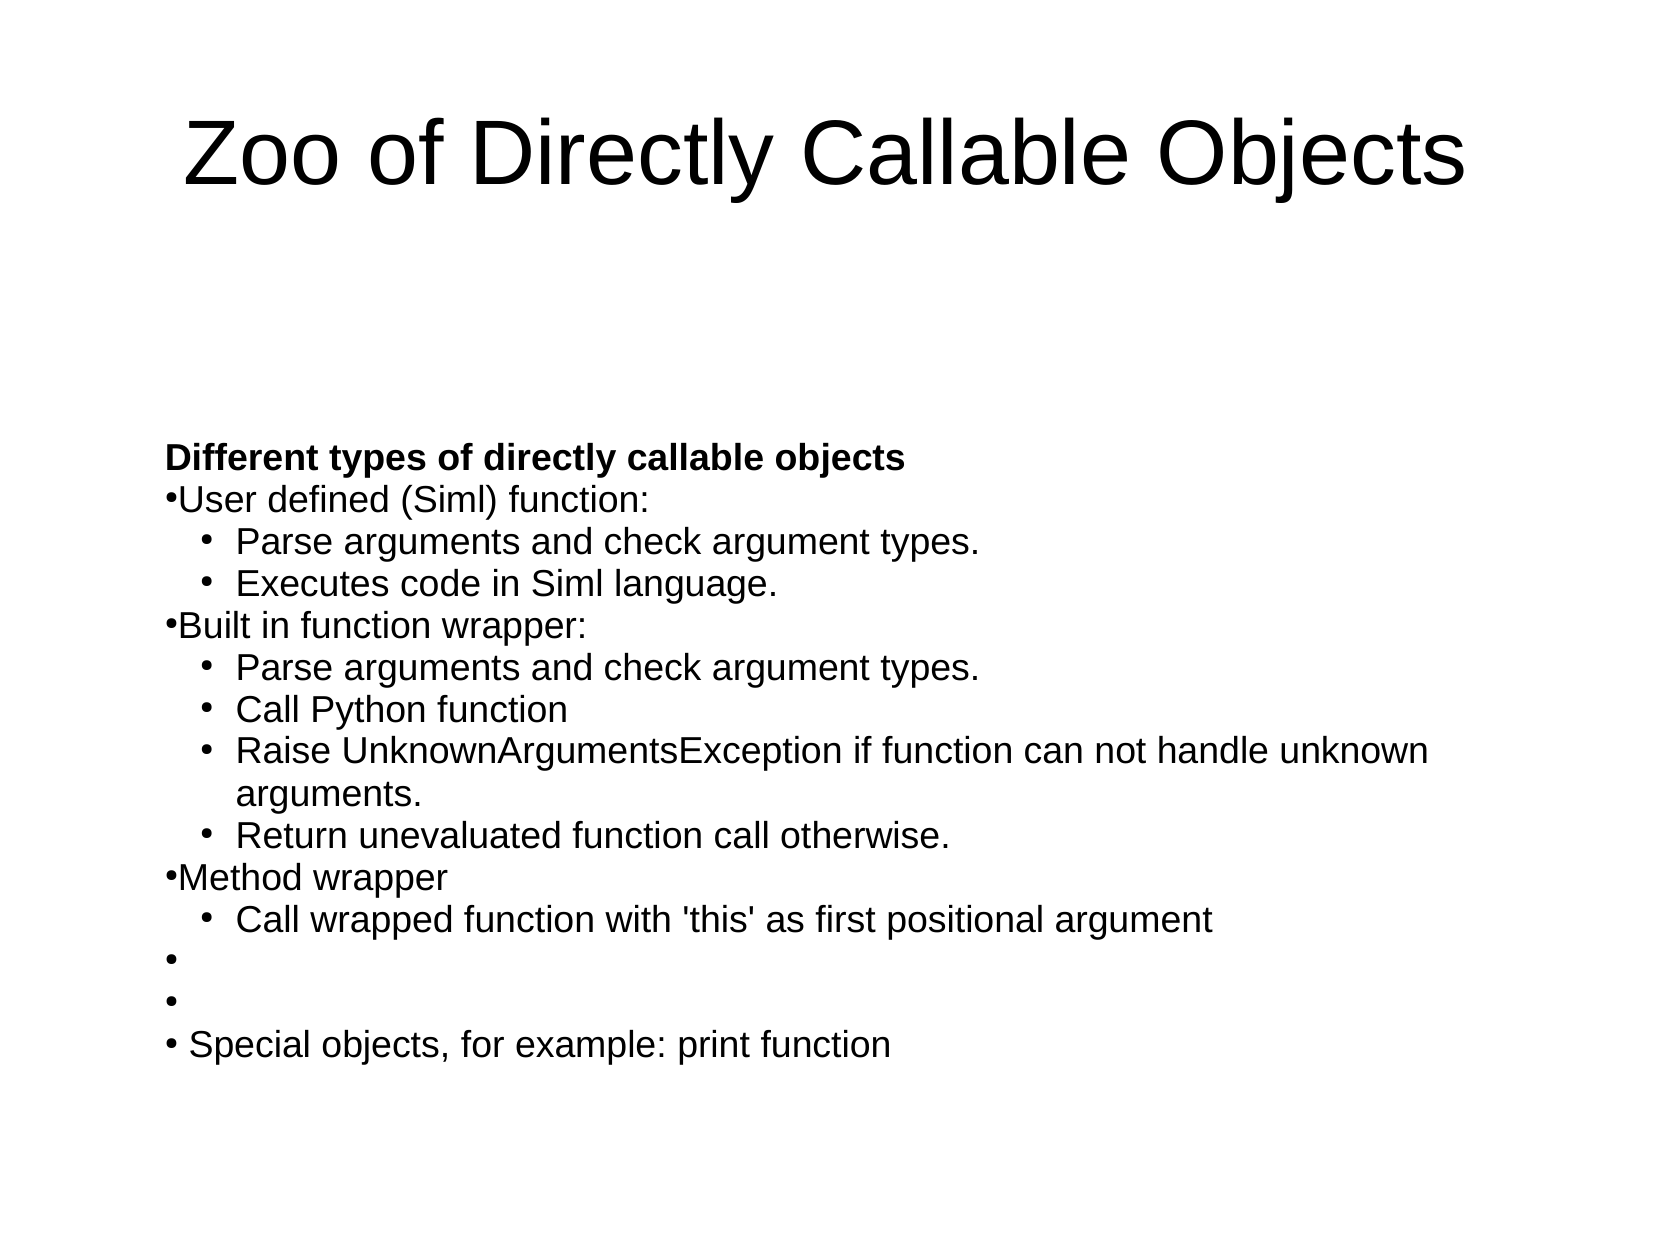

# Zoo of Directly Callable Objects
Different types of directly callable objects
User defined (Siml) function:
Parse arguments and check argument types.
Executes code in Siml language.
Built in function wrapper:
Parse arguments and check argument types.
Call Python function
Raise UnknownArgumentsException if function can not handle unknown arguments.
Return unevaluated function call otherwise.
Method wrapper
Call wrapped function with 'this' as first positional argument
 Special objects, for example: print function